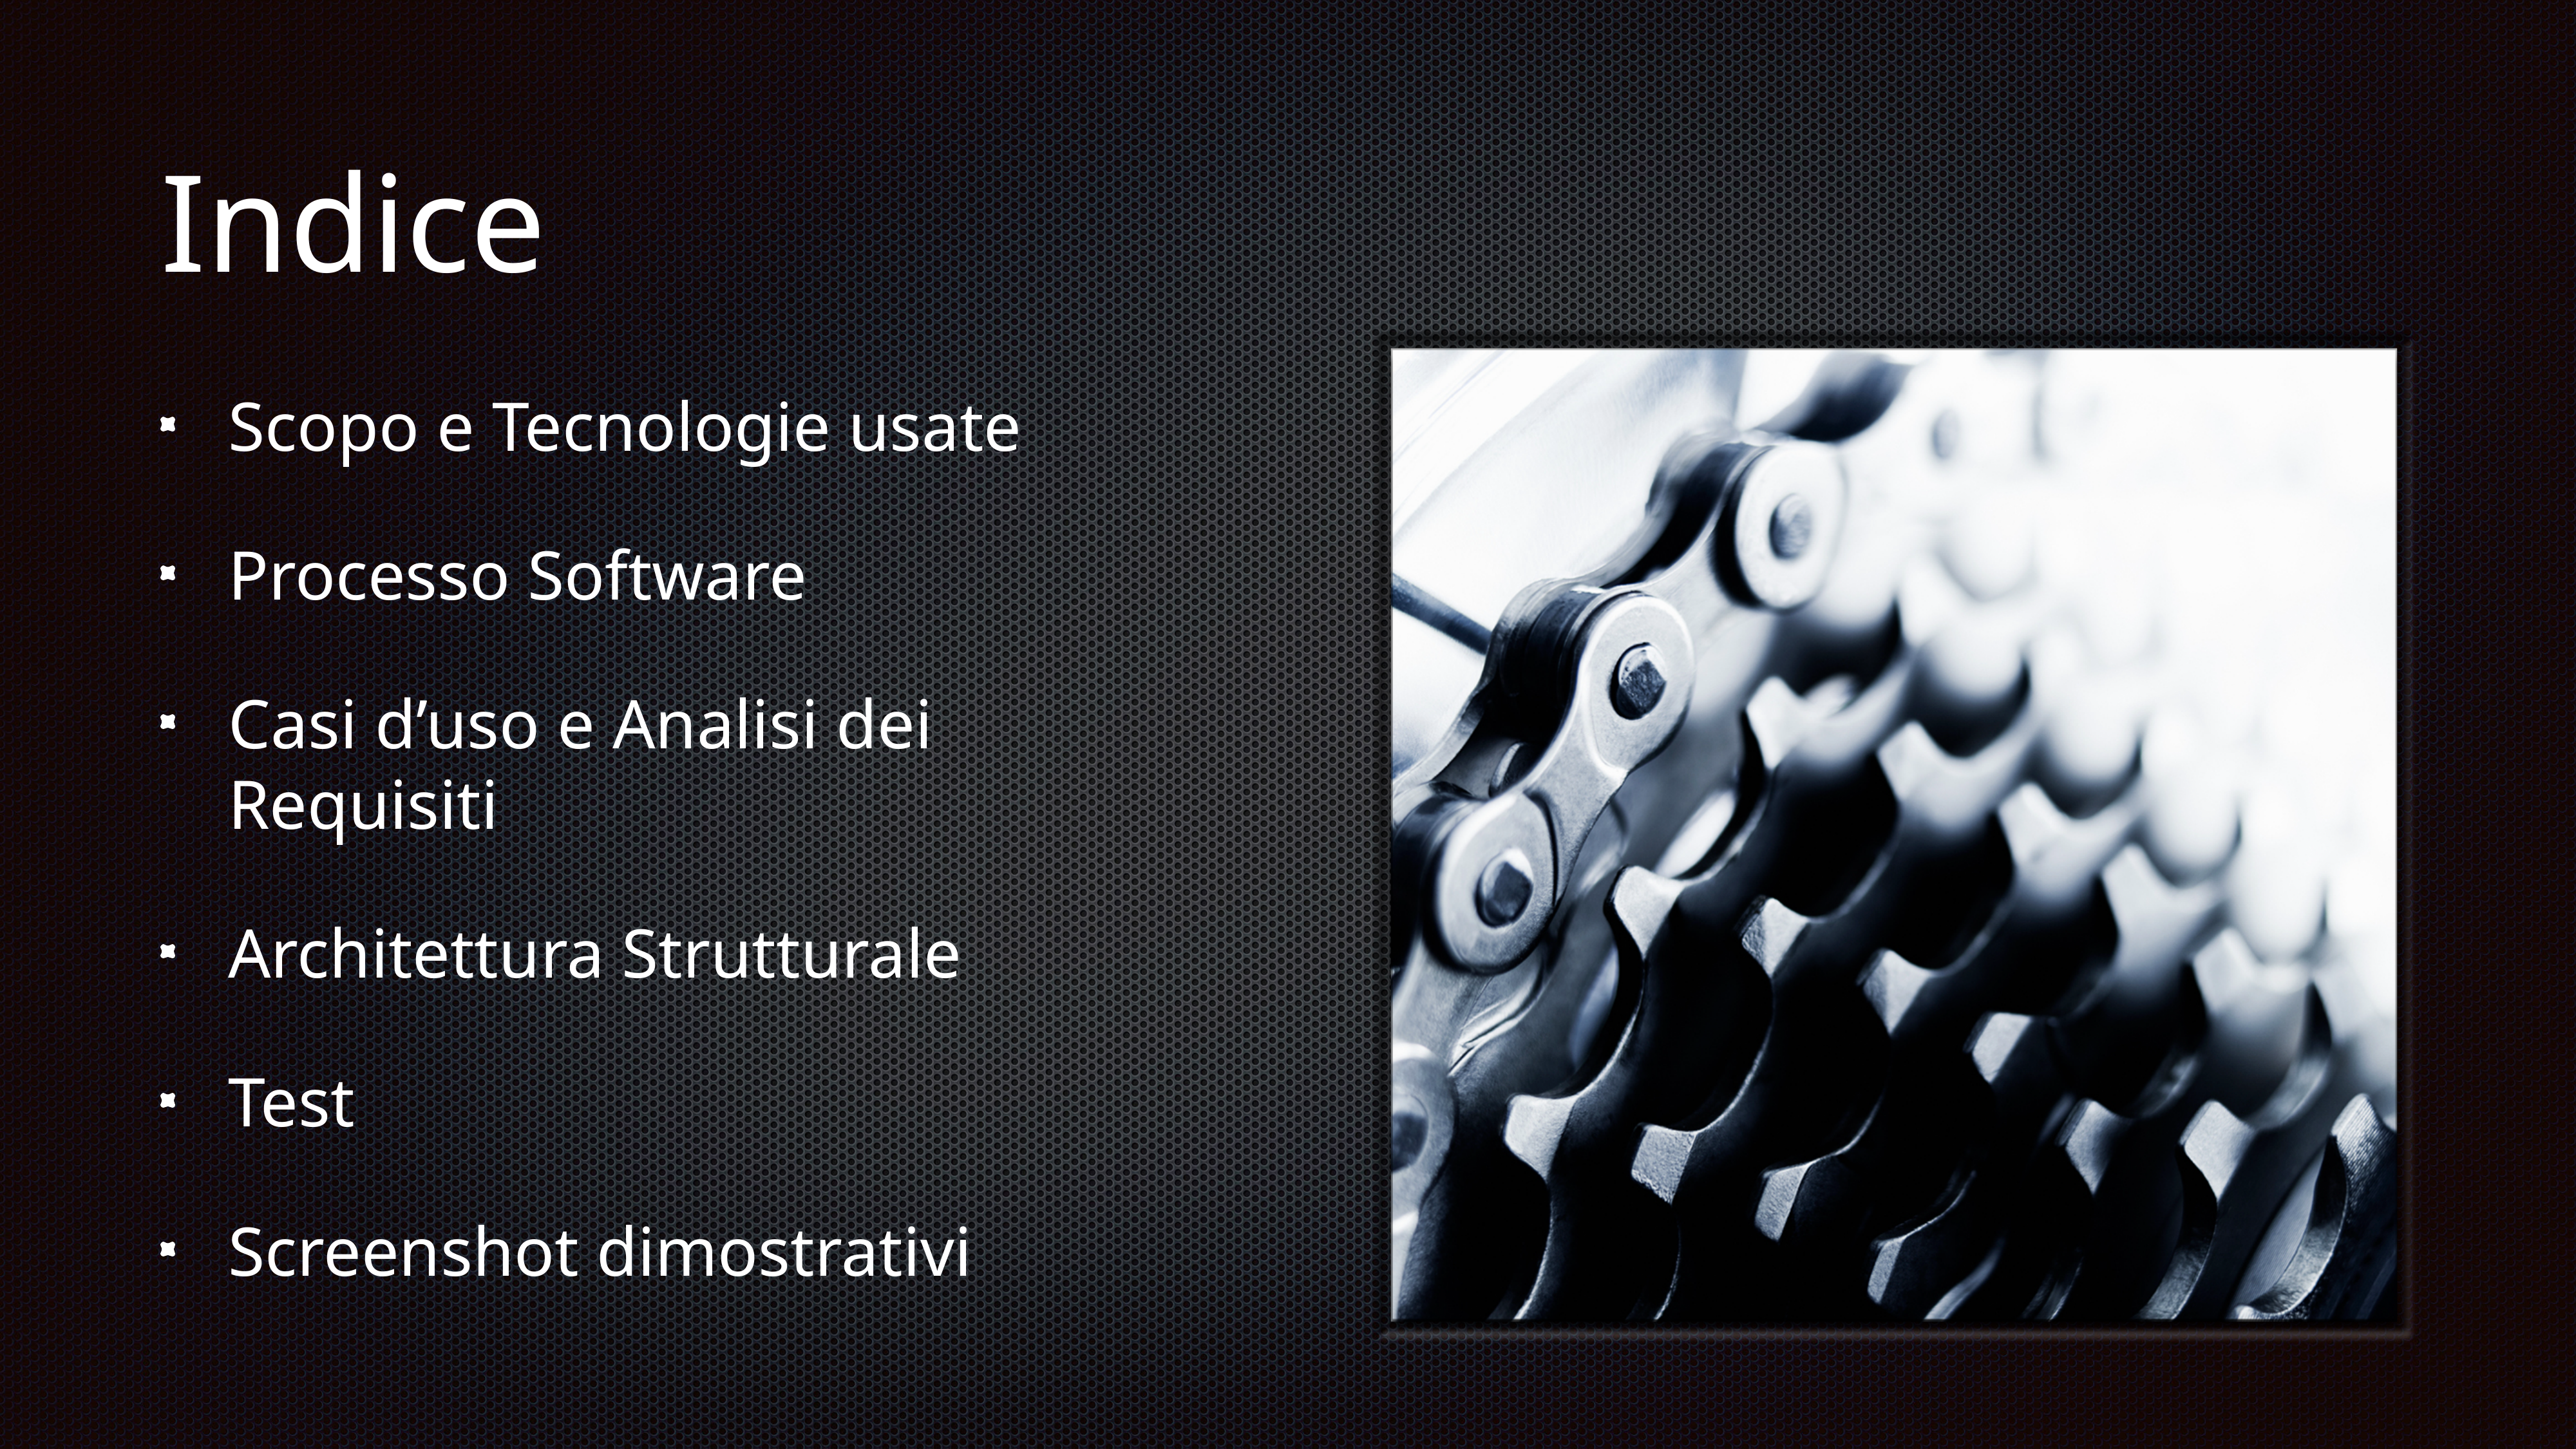

# Indice
Scopo e Tecnologie usate
Processo Software
Casi d’uso e Analisi dei Requisiti
Architettura Strutturale
Test
Screenshot dimostrativi